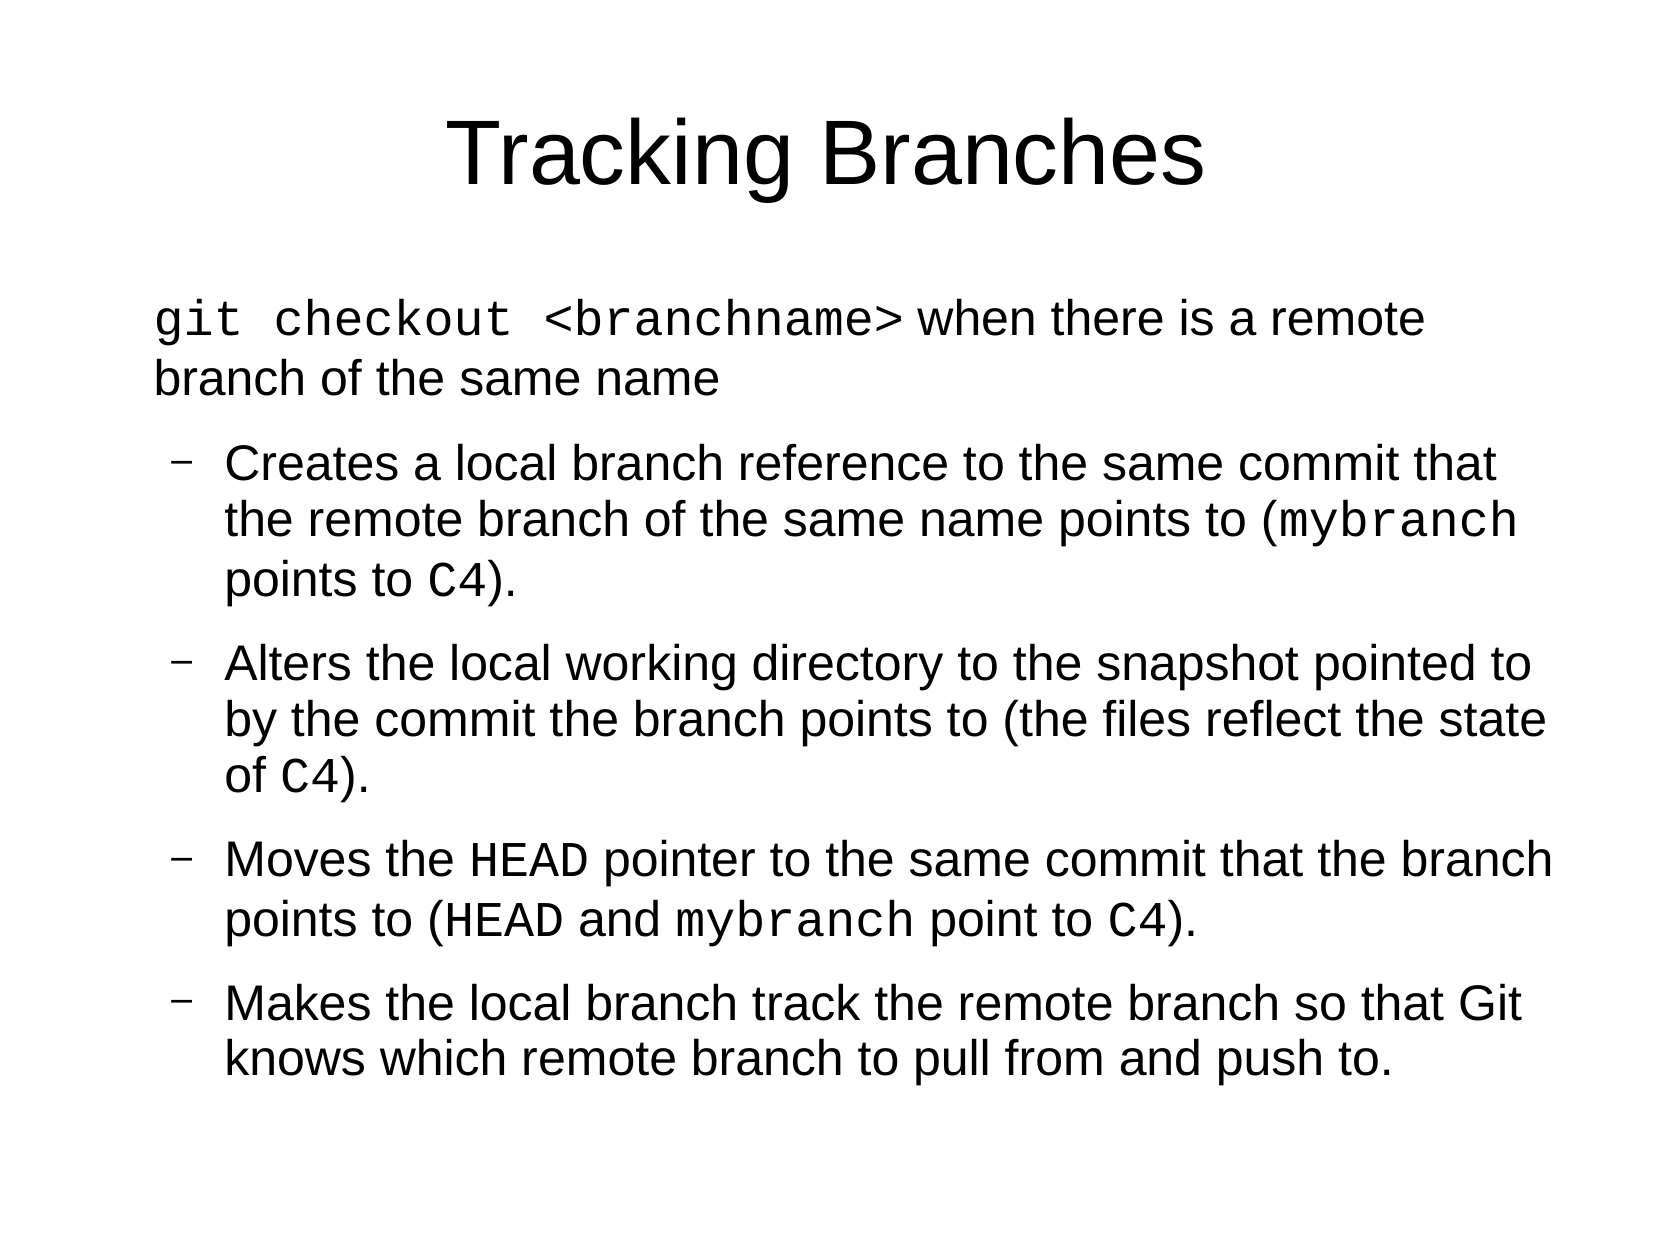

# Tracking Branches
git checkout <branchname> when there is a remote branch of the same name
Creates a local branch reference to the same commit that the remote branch of the same name points to (mybranch points to C4).
Alters the local working directory to the snapshot pointed to by the commit the branch points to (the files reflect the state of C4).
Moves the HEAD pointer to the same commit that the branch points to (HEAD and mybranch point to C4).
Makes the local branch track the remote branch so that Git knows which remote branch to pull from and push to.